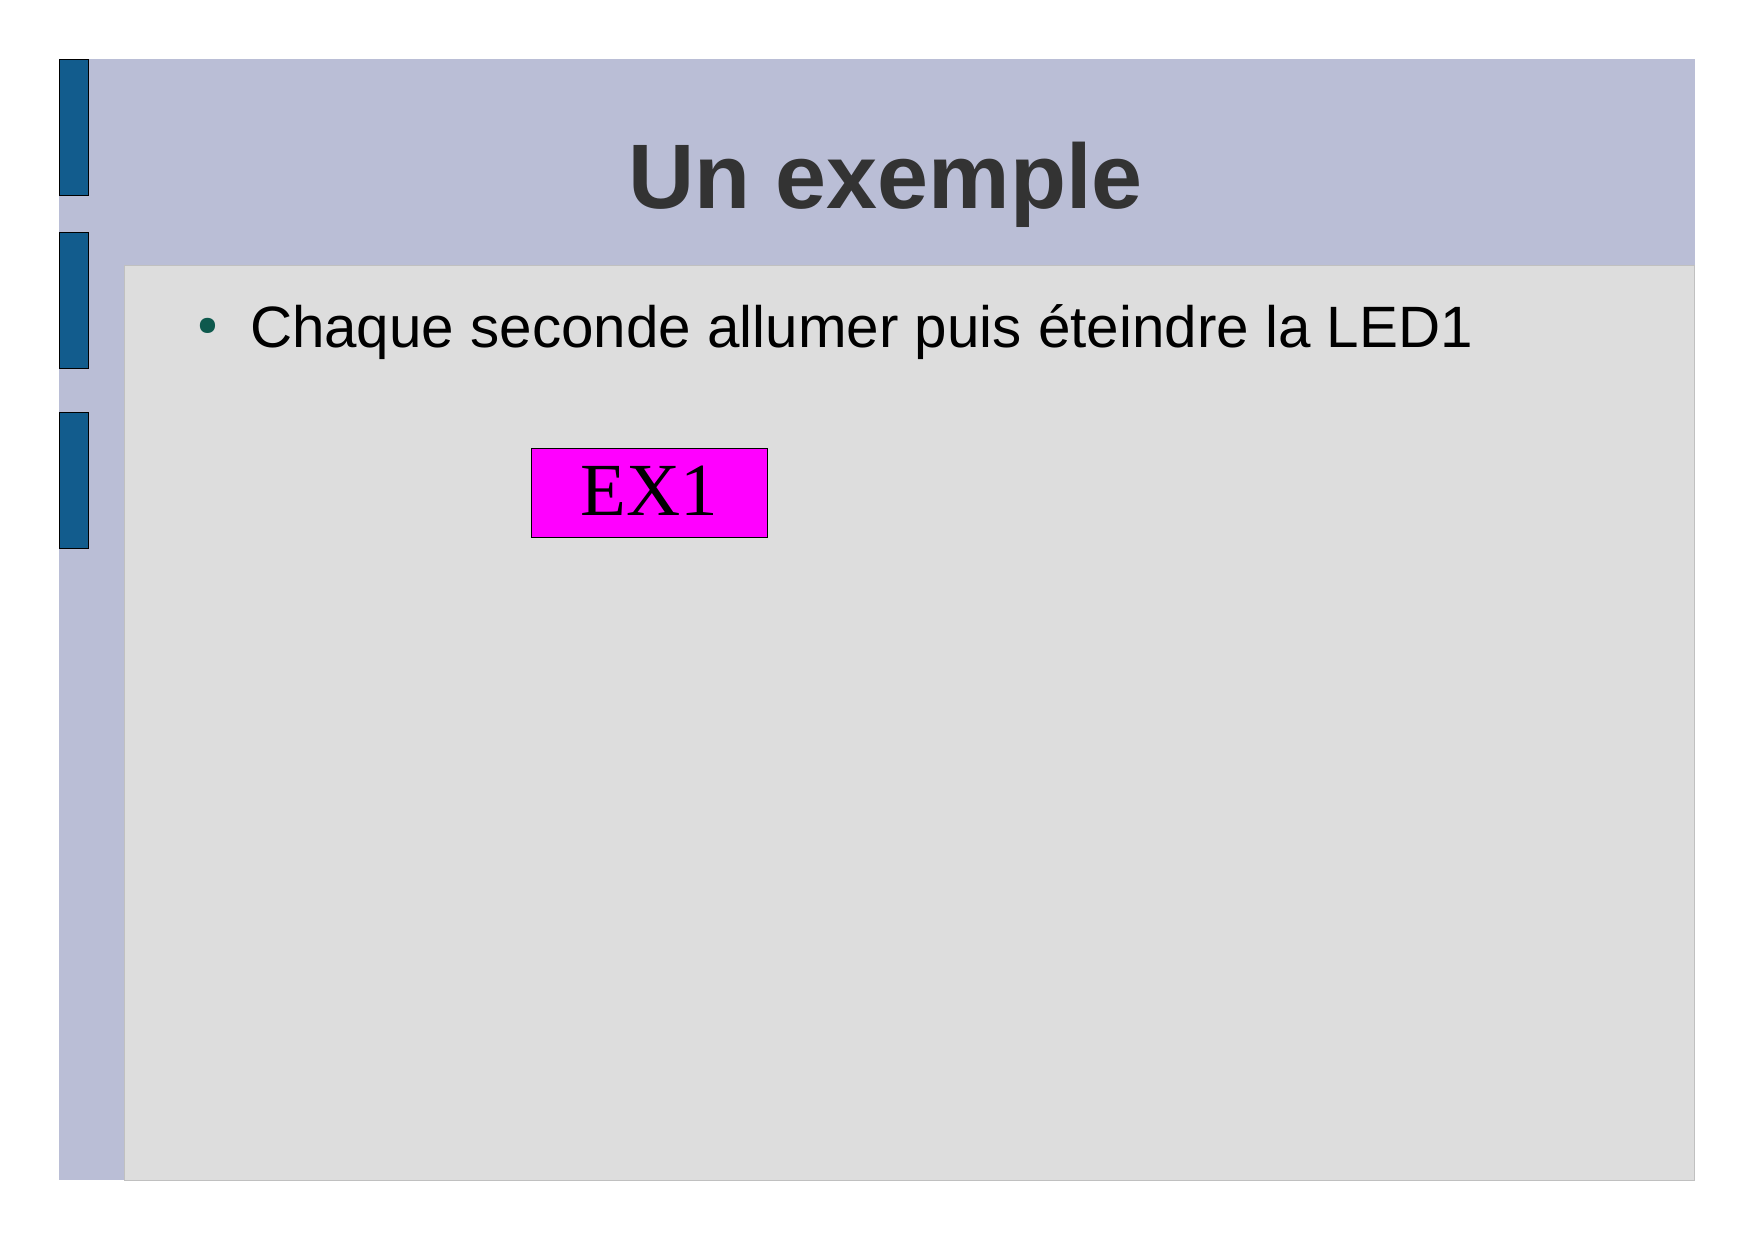

# Un exemple
Chaque seconde allumer puis éteindre la LED1
EX1